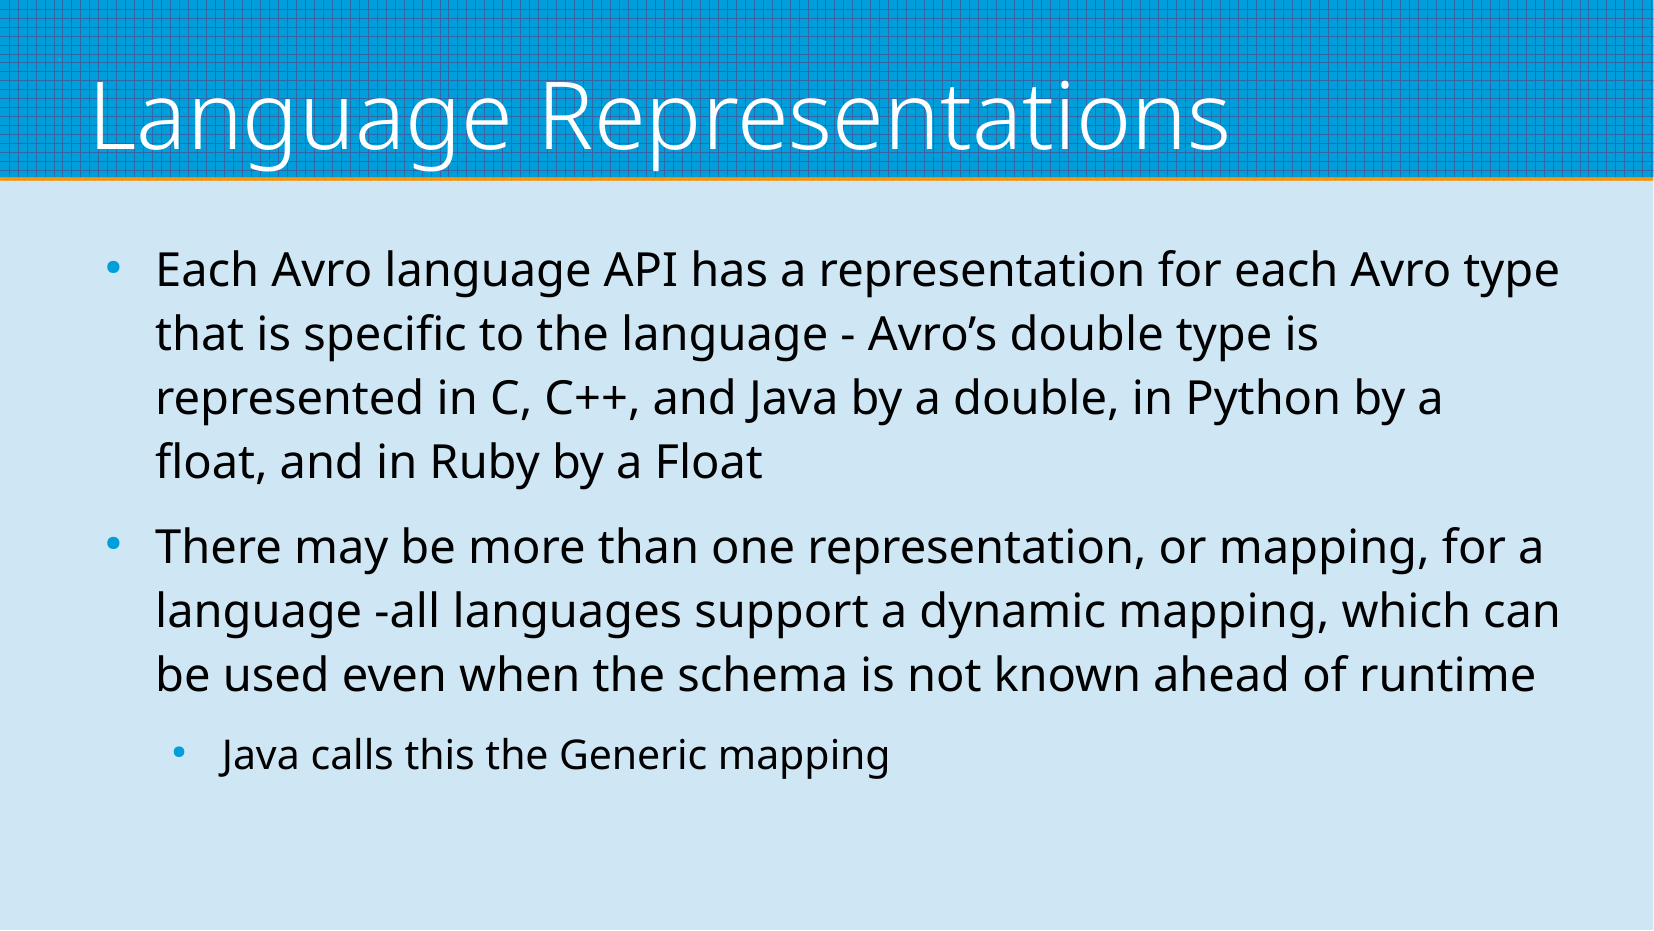

# Language Representations
Each Avro language API has a representation for each Avro type that is specific to the language - Avro’s double type is represented in C, C++, and Java by a double, in Python by a float, and in Ruby by a Float
There may be more than one representation, or mapping, for a language -all languages support a dynamic mapping, which can be used even when the schema is not known ahead of runtime
Java calls this the Generic mapping